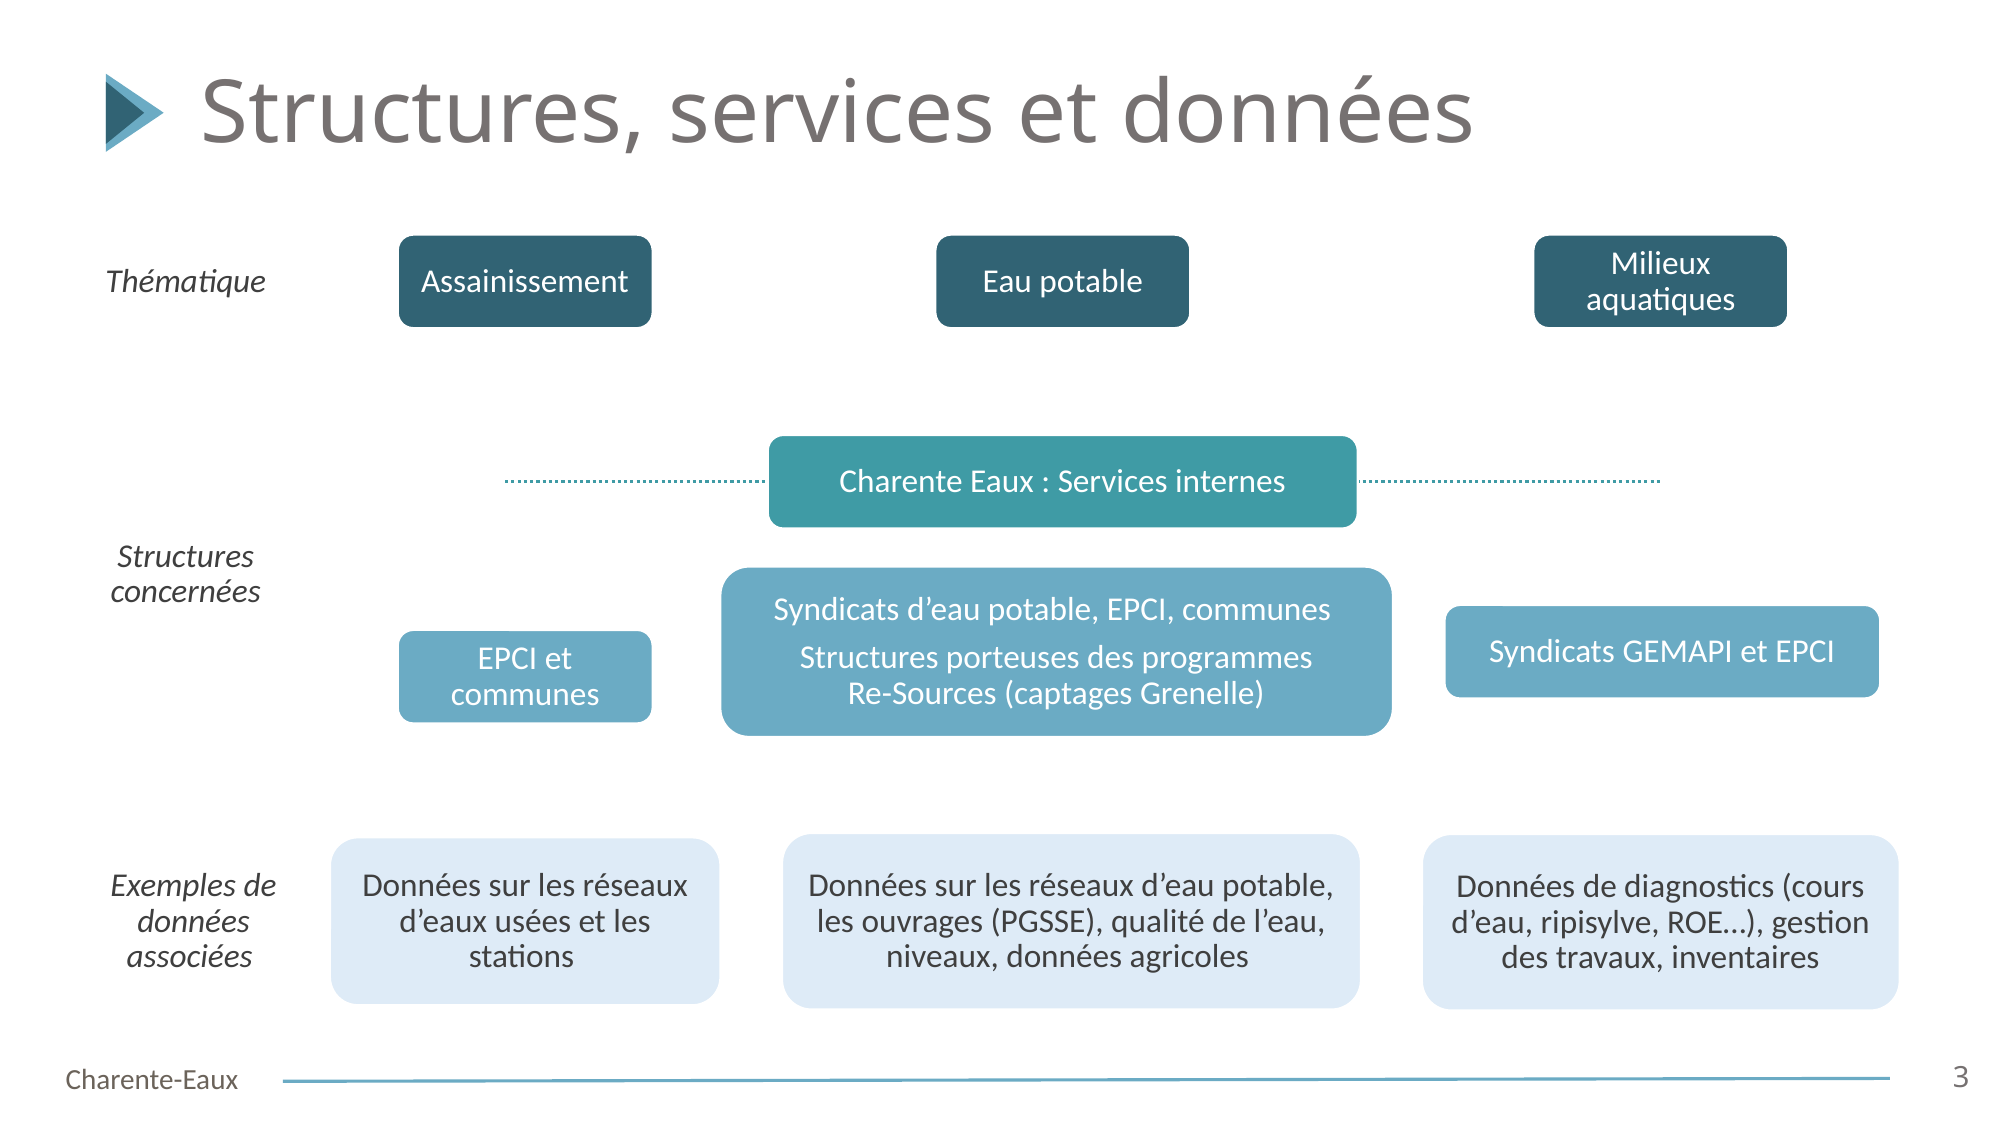

# Structures, services et données
Assainissement
Eau potable
Milieux aquatiques
Thématique
Charente Eaux : Services internes
Structures concernées
Syndicats d’eau potable, EPCI, communes
Structures porteuses des programmes
Re-Sources (captages Grenelle)
Syndicats GEMAPI et EPCI
EPCI et communes
Données sur les réseaux d’eau potable, les ouvrages (PGSSE), qualité de l’eau, niveaux, données agricoles
Données de diagnostics (cours d’eau, ripisylve, ROE…), gestion des travaux, inventaires
Données sur les réseaux d’eaux usées et les stations
Exemples de données associées